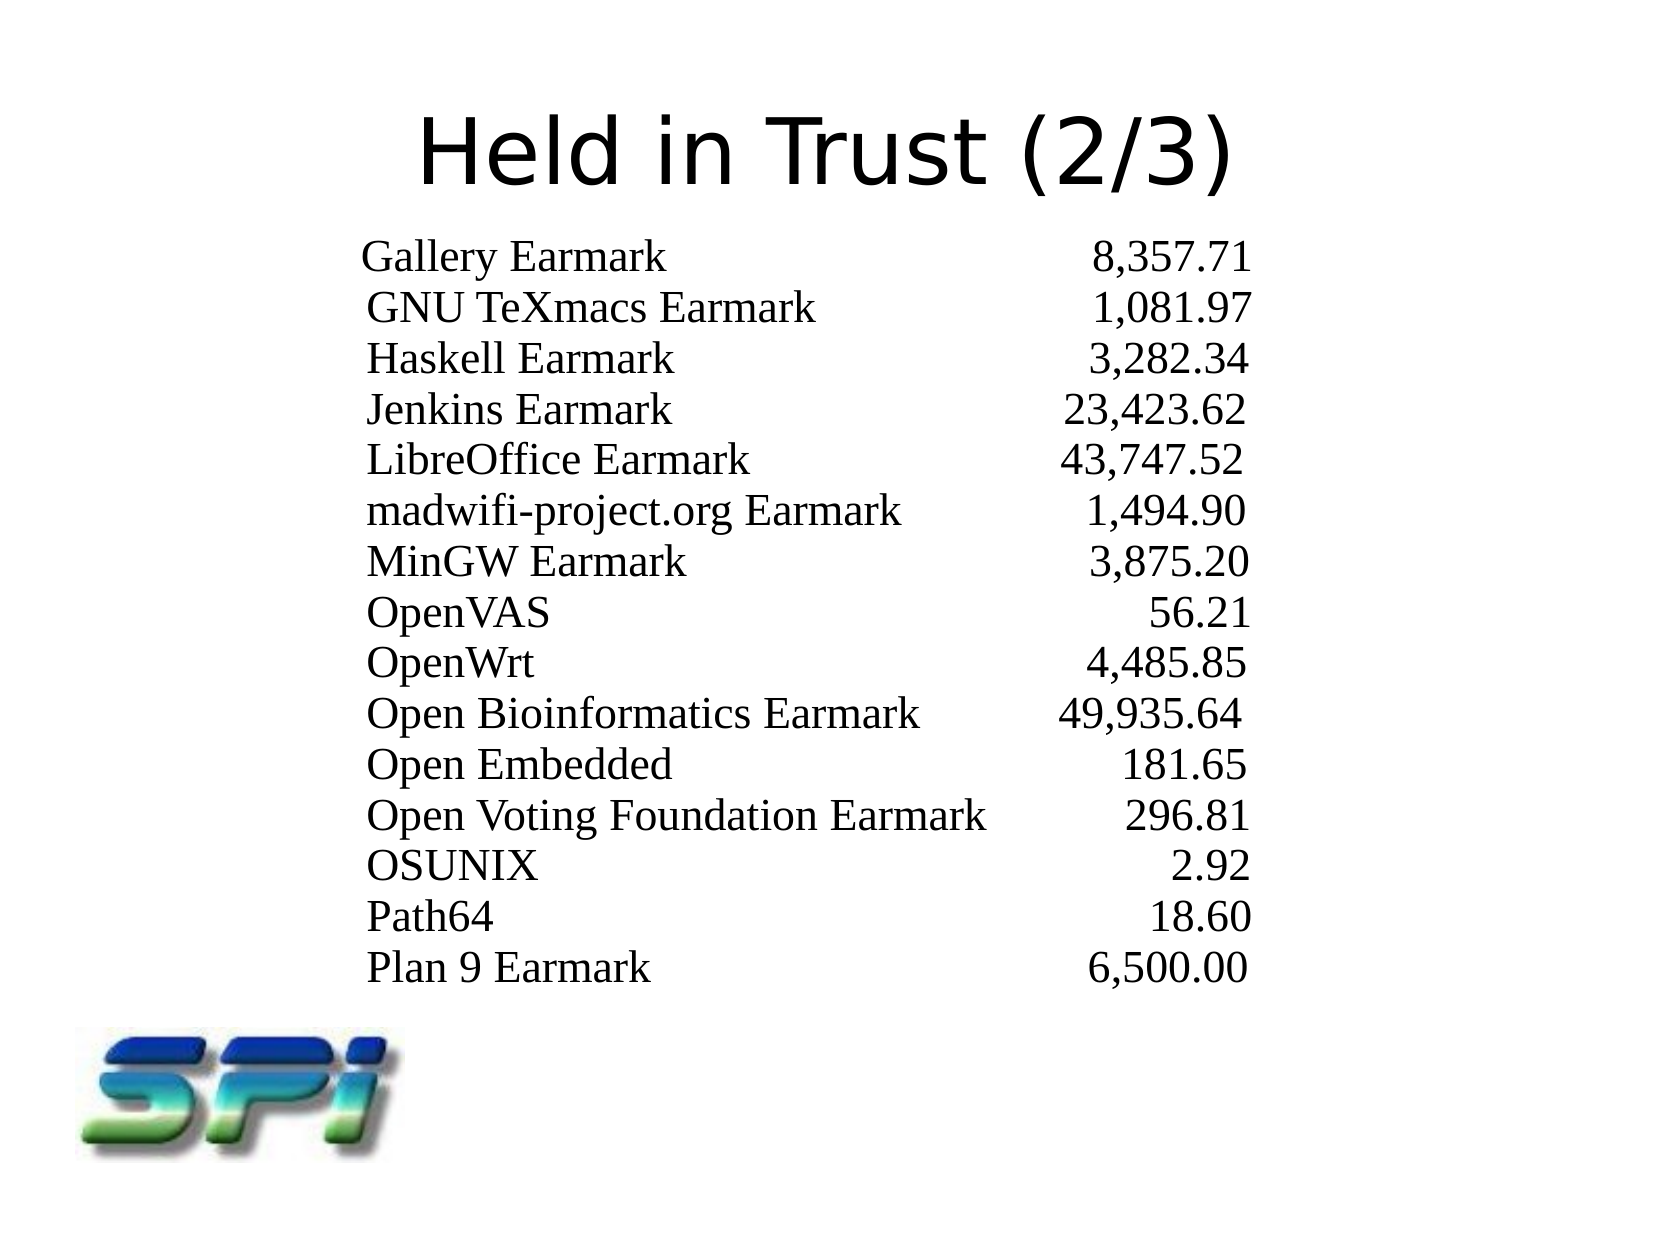

# Held in Trust (2/3)
	 Gallery Earmark 8,357.71
 GNU TeXmacs Earmark 1,081.97
 Haskell Earmark 3,282.34
 Jenkins Earmark 23,423.62
 LibreOffice Earmark 43,747.52
 madwifi-project.org Earmark 1,494.90
 MinGW Earmark 3,875.20
 OpenVAS 56.21
 OpenWrt 4,485.85
 Open Bioinformatics Earmark 49,935.64
 Open Embedded 181.65
 Open Voting Foundation Earmark 296.81
 OSUNIX 2.92
 Path64 18.60
 Plan 9 Earmark 6,500.00